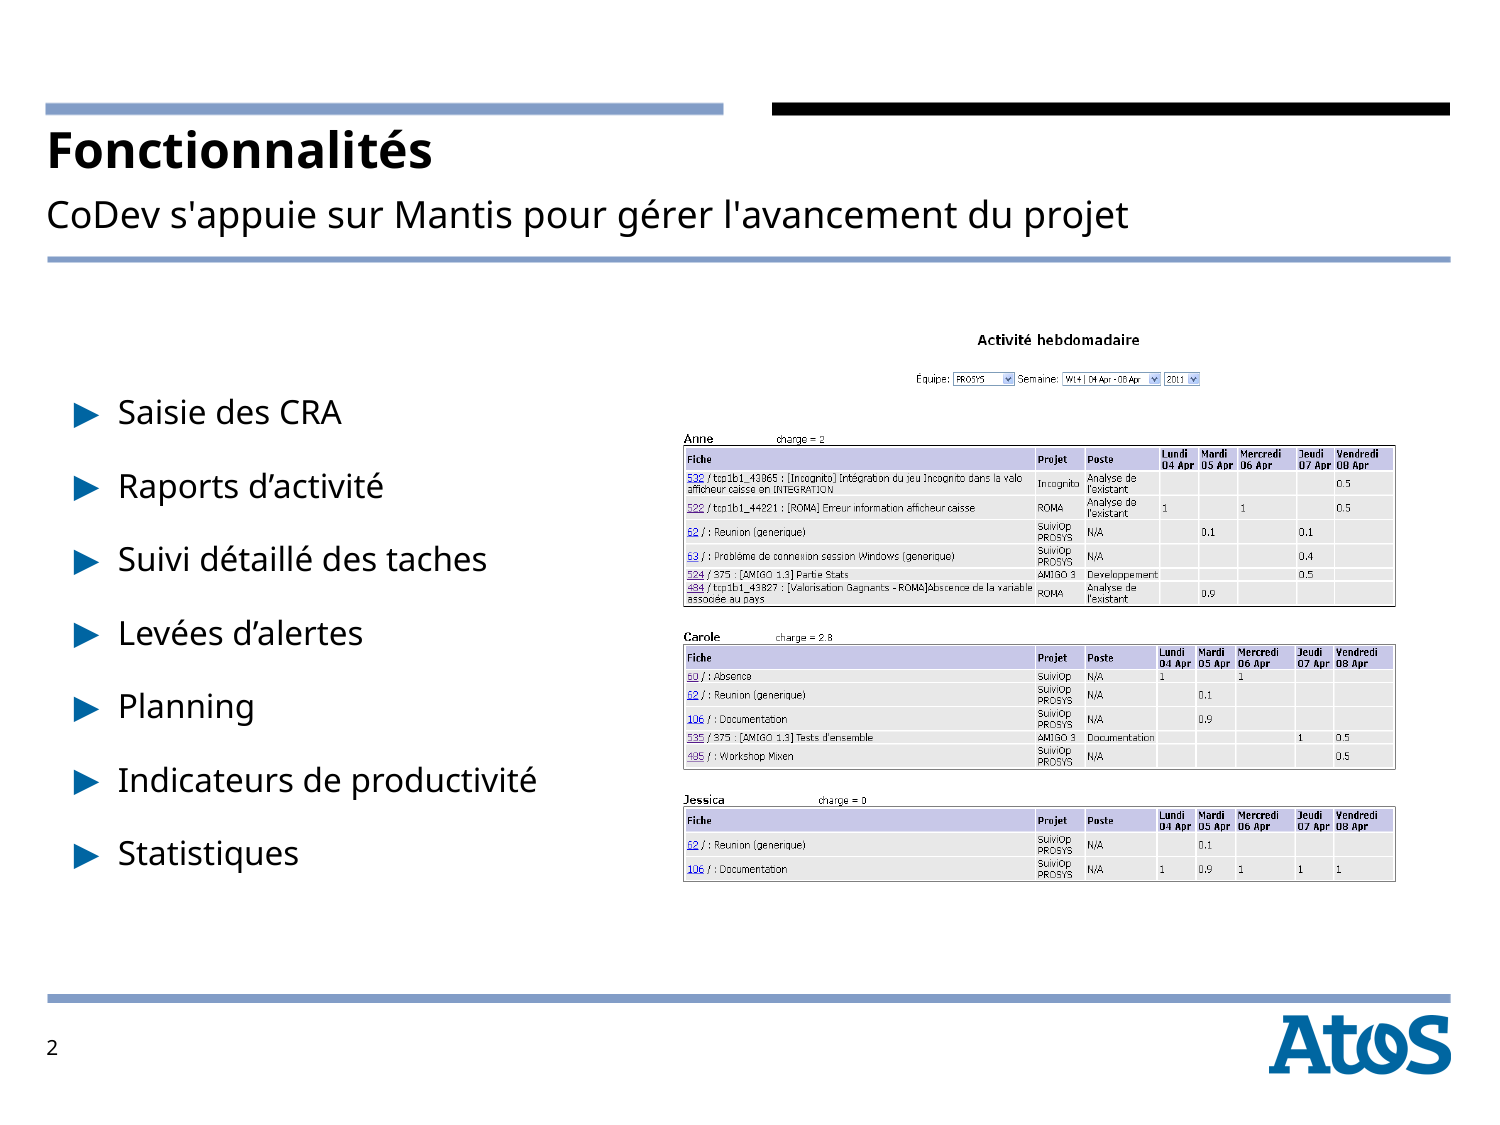

# Fonctionnalités
CoDev s'appuie sur Mantis pour gérer l'avancement du projet
Saisie des CRA
Raports d’activité
Suivi détaillé des taches
Levées d’alertes
Planning
Indicateurs de productivité
Statistiques
2